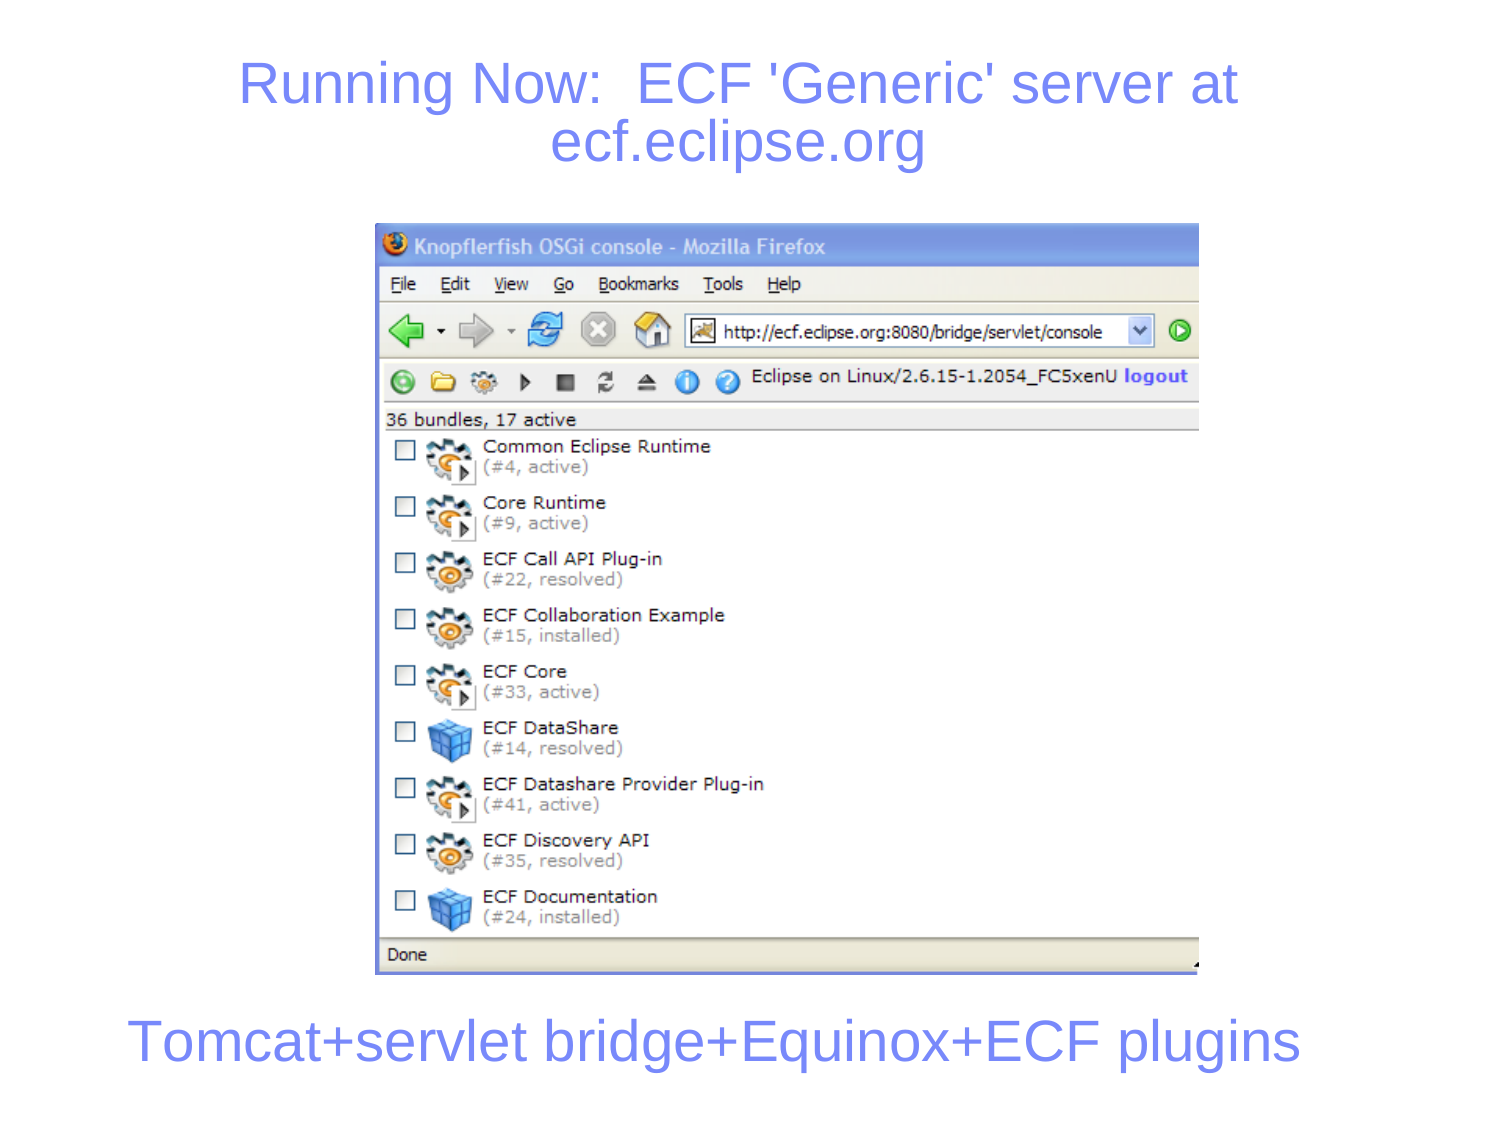

# Running Now: ECF 'Generic' server at ecf.eclipse.org
Tomcat+servlet bridge+Equinox+ECF plugins